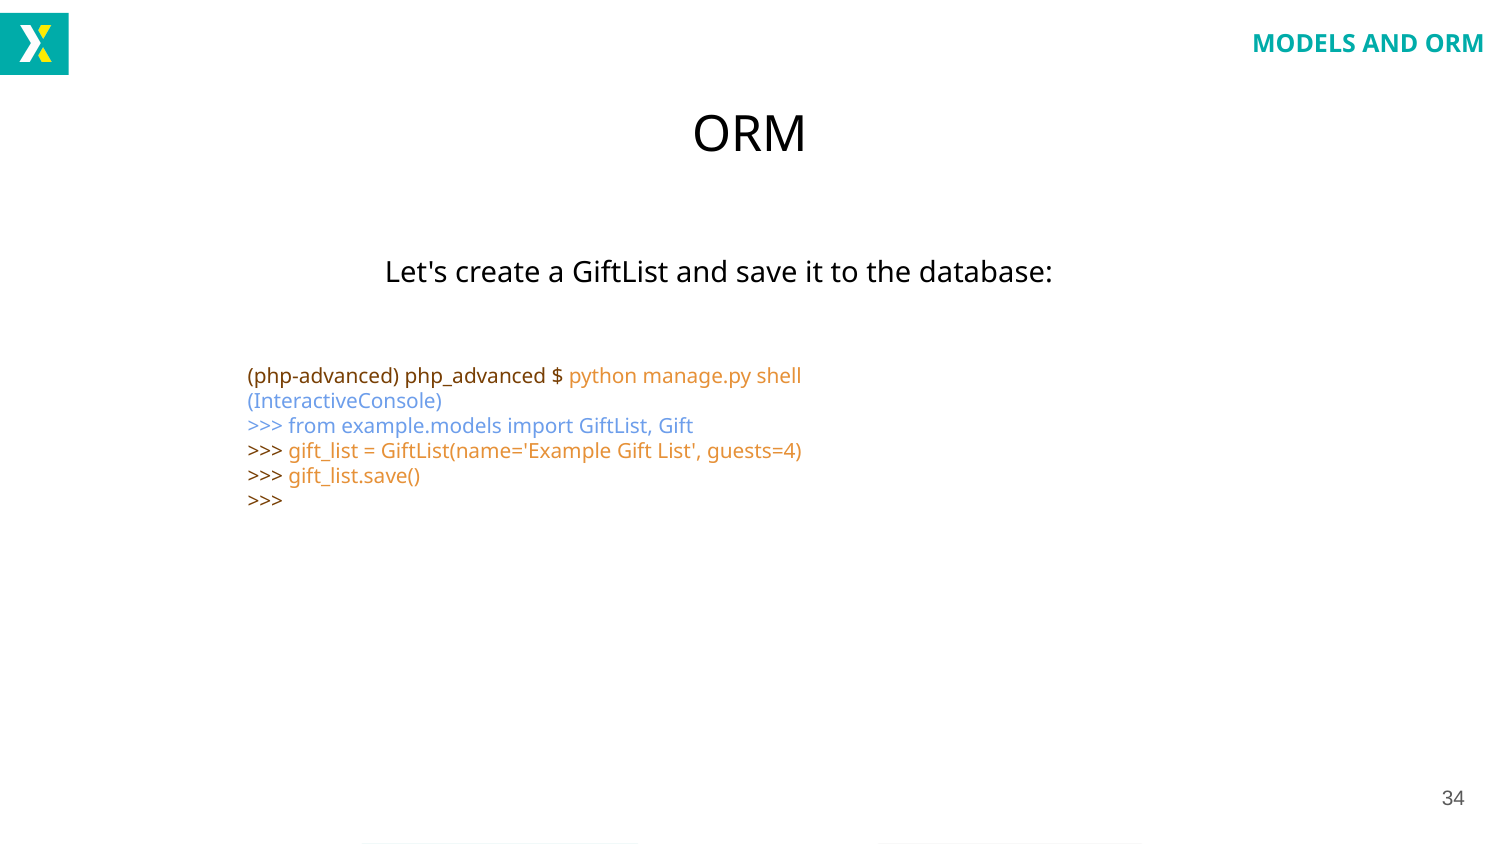

ORM
Let's create a GiftList and save it to the database:
(php-advanced) php_advanced $ python manage.py shell
(InteractiveConsole)
>>> from example.models import GiftList, Gift
>>> gift_list = GiftList(name='Example Gift List', guests=4)
>>> gift_list.save()
>>>